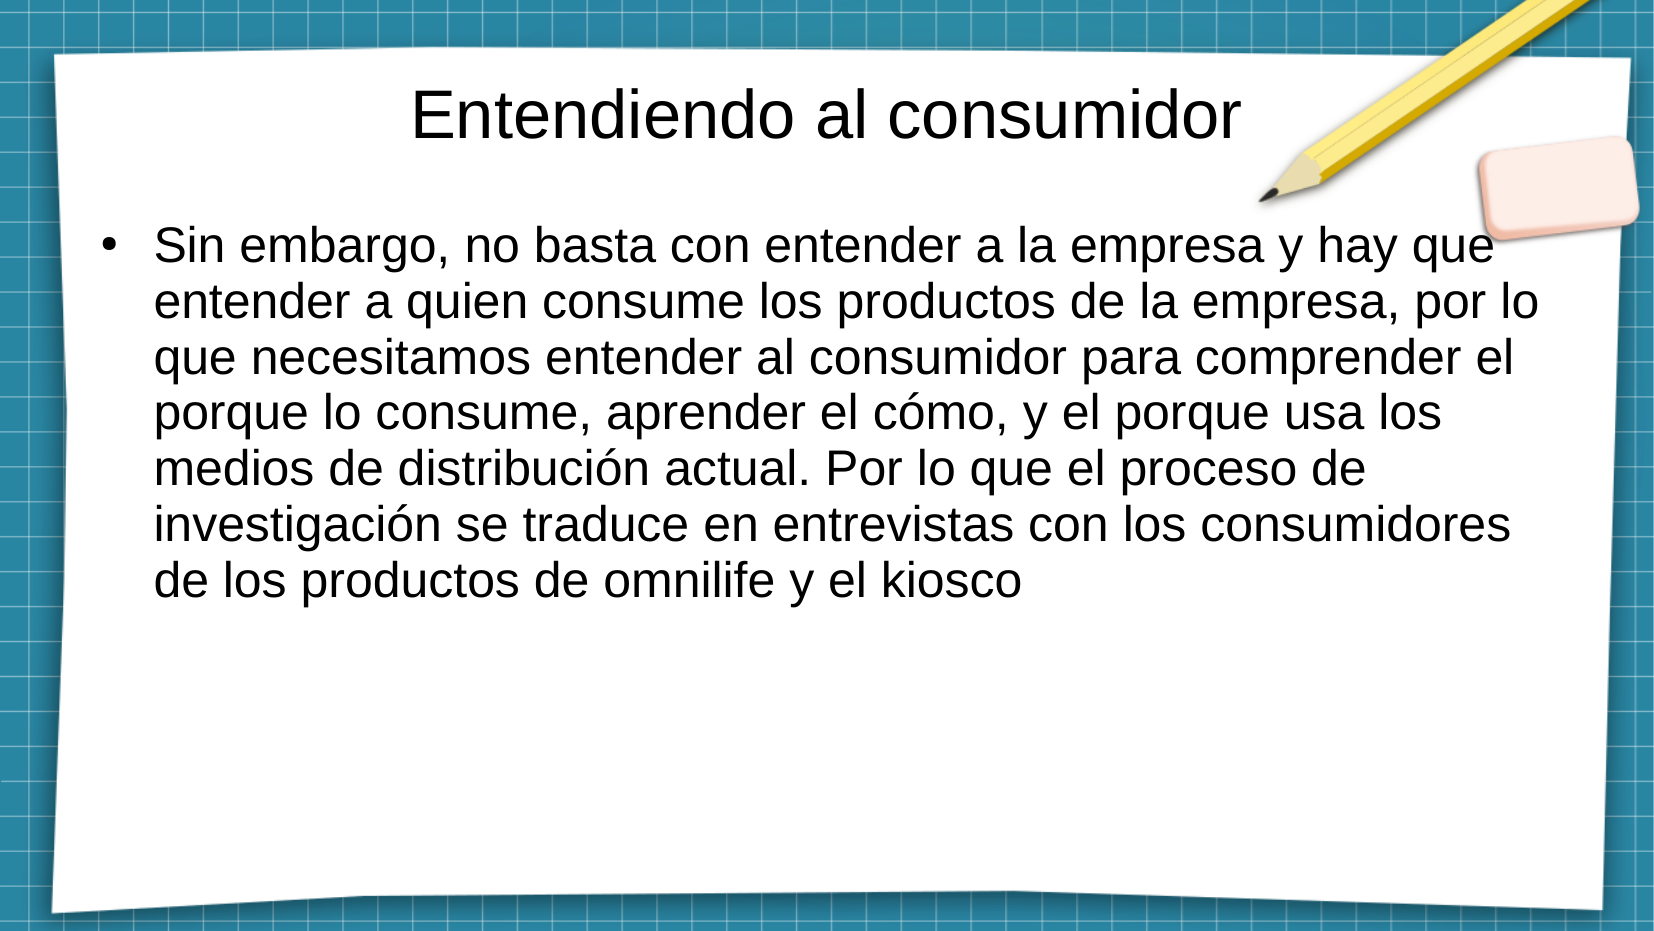

# Entendiendo al consumidor
Sin embargo, no basta con entender a la empresa y hay que entender a quien consume los productos de la empresa, por lo que necesitamos entender al consumidor para comprender el porque lo consume, aprender el cómo, y el porque usa los medios de distribución actual. Por lo que el proceso de investigación se traduce en entrevistas con los consumidores de los productos de omnilife y el kiosco